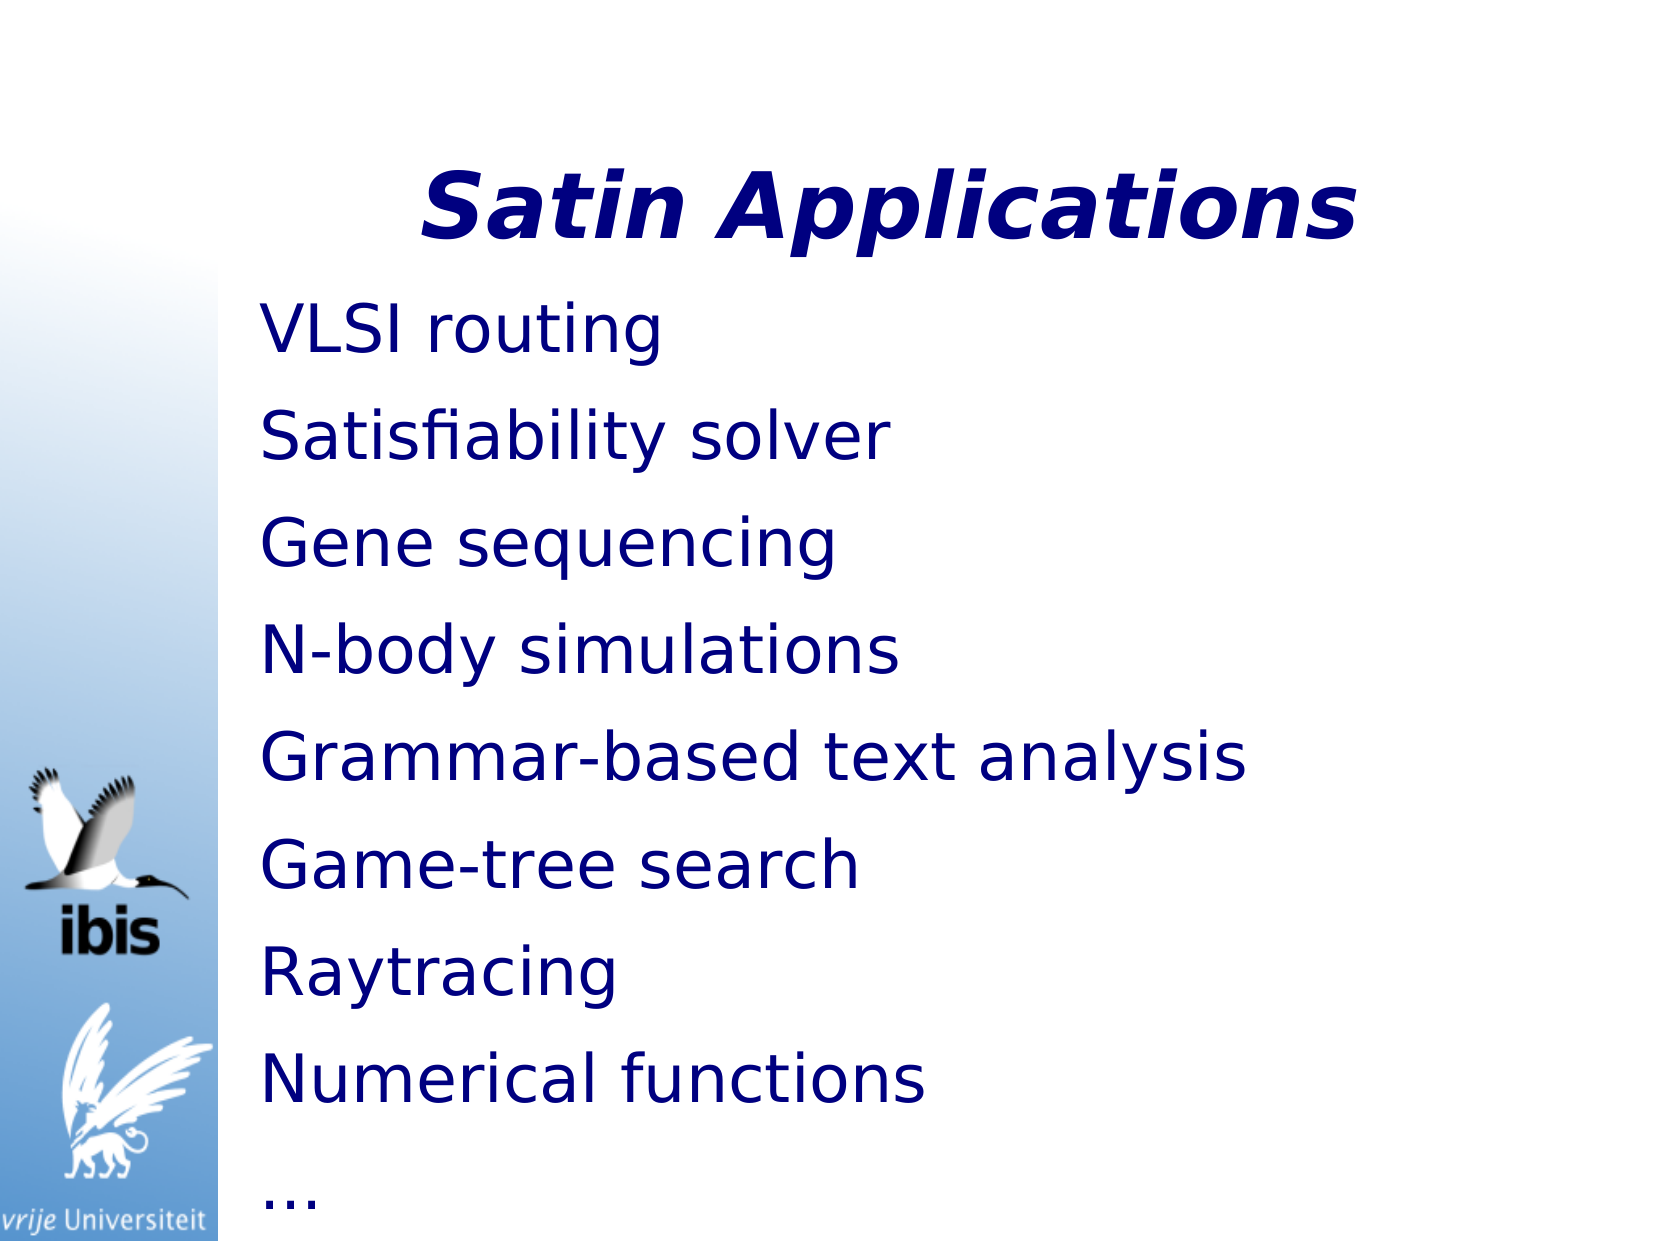

# Satin Applications
VLSI routing
Satisfiability solver
Gene sequencing
N-body simulations
Grammar-based text analysis
Game-tree search
Raytracing
Numerical functions
...